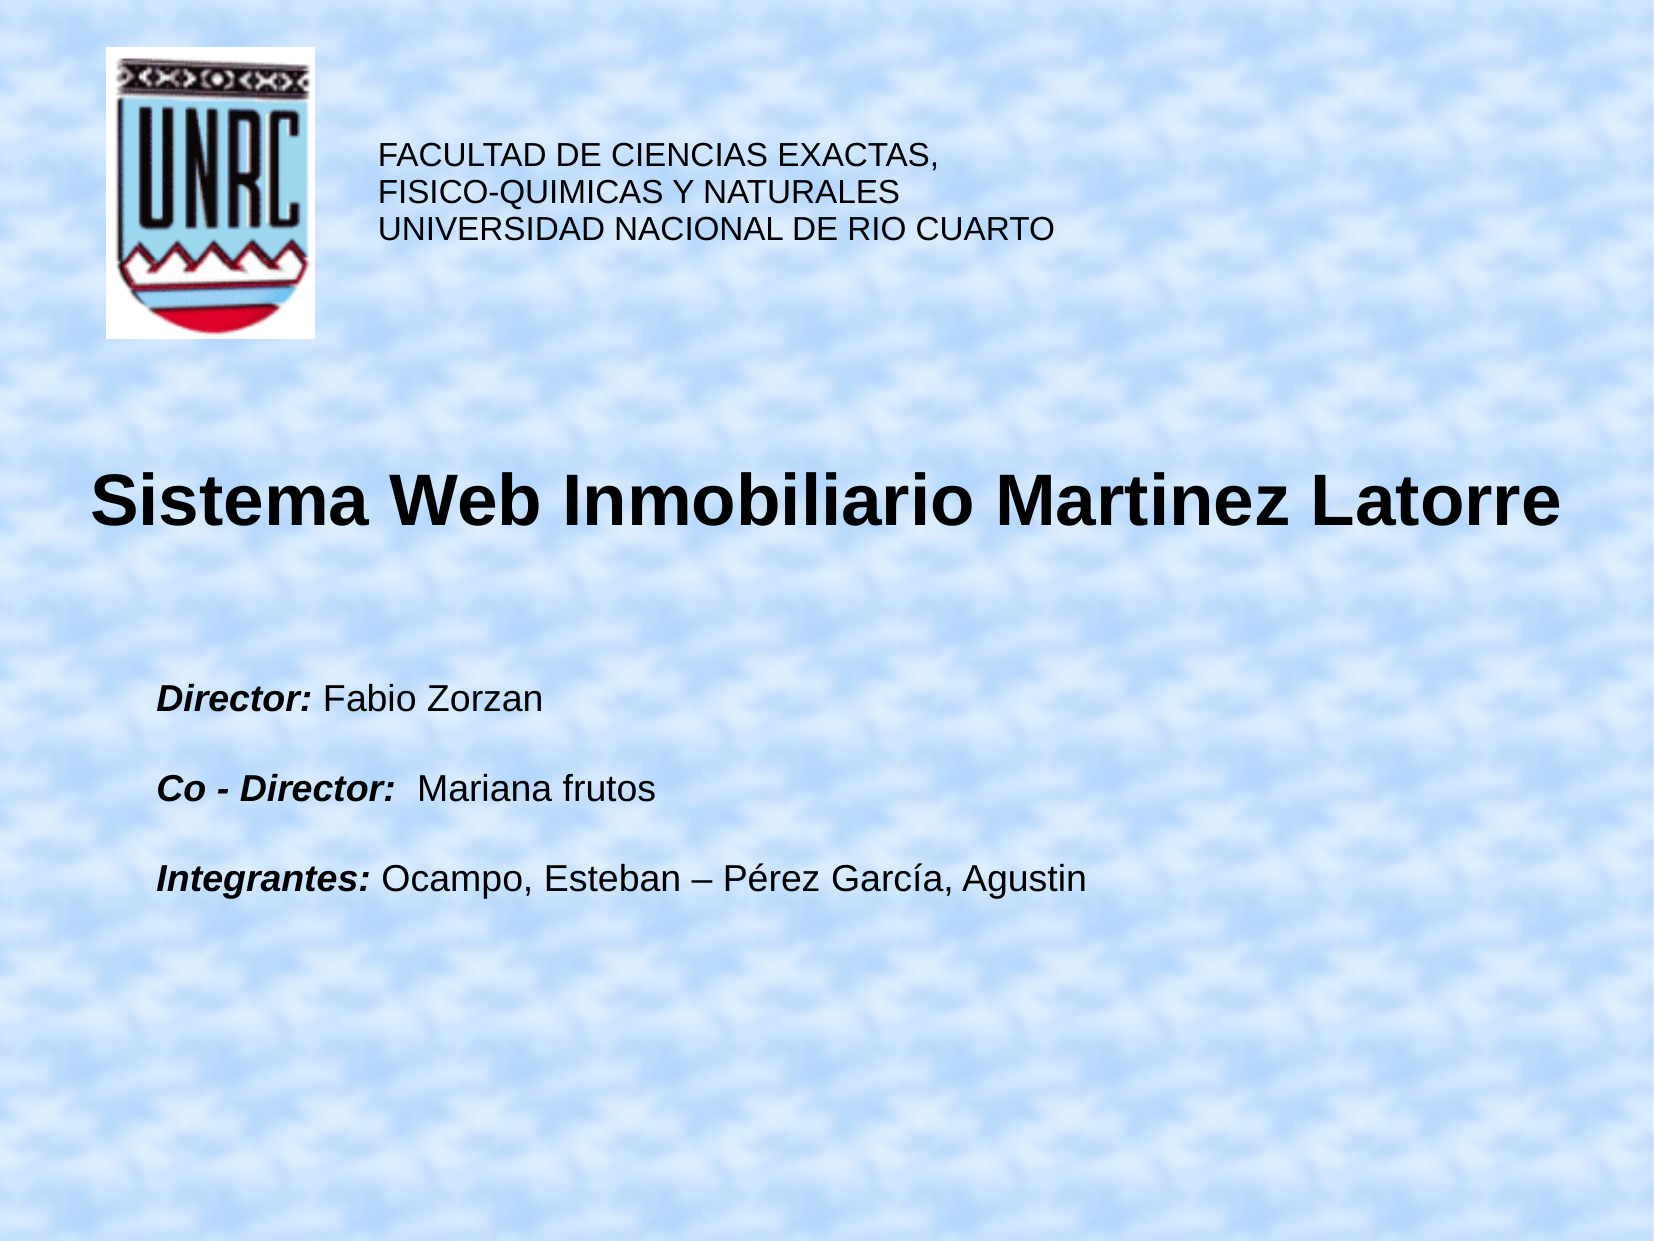

# FACULTAD DE CIENCIAS EXACTAS, FISICO-QUIMICAS Y NATURALES UNIVERSIDAD NACIONAL DE RIO CUARTO
Sistema Web Inmobiliario Martinez Latorre
Director: Fabio Zorzan
Co - Director: Mariana frutos
Integrantes: Ocampo, Esteban – Pérez García, Agustin